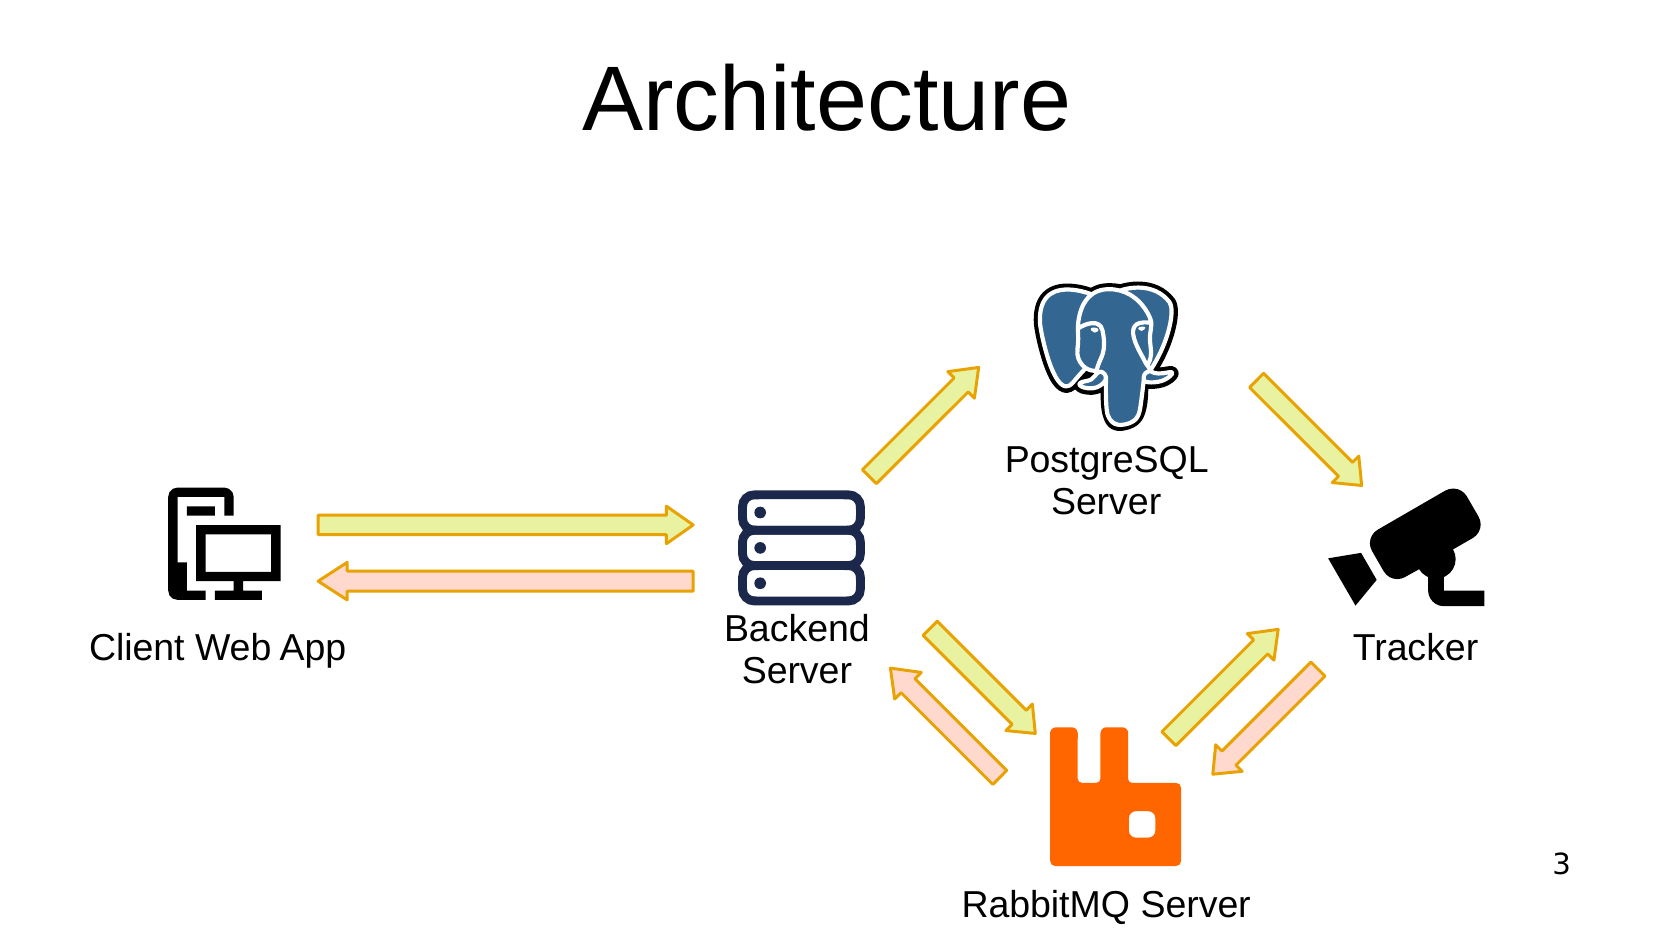

# Architecture
PostgreSQL Server
Backend Server
Client Web App
Tracker
3
RabbitMQ Server